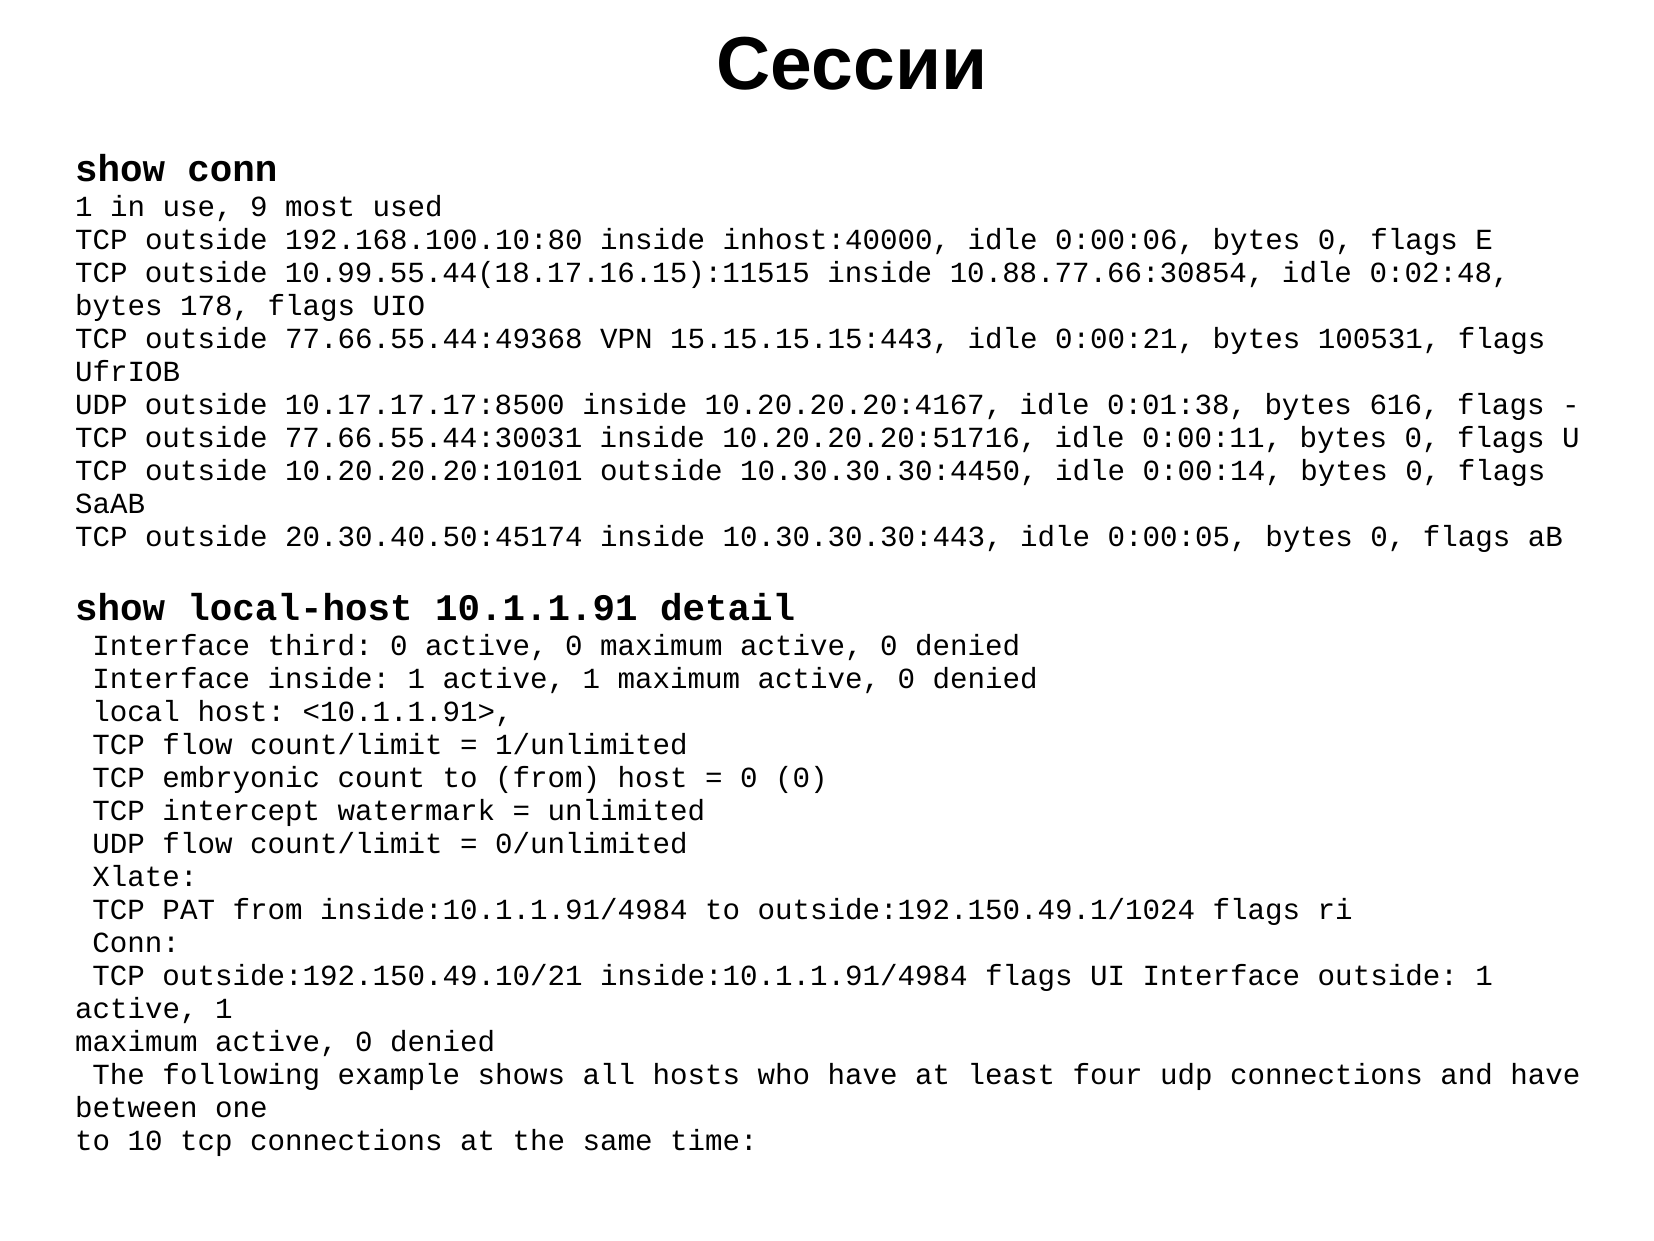

Сессии
# show conn
1 in use, 9 most used
TCP outside 192.168.100.10:80 inside inhost:40000, idle 0:00:06, bytes 0, flags E
TCP outside 10.99.55.44(18.17.16.15):11515 inside 10.88.77.66:30854, idle 0:02:48, bytes 178, flags UIO
TCP outside 77.66.55.44:49368 VPN 15.15.15.15:443, idle 0:00:21, bytes 100531, flags UfrIOB
UDP outside 10.17.17.17:8500 inside 10.20.20.20:4167, idle 0:01:38, bytes 616, flags -
TCP outside 77.66.55.44:30031 inside 10.20.20.20:51716, idle 0:00:11, bytes 0, flags U
TCP outside 10.20.20.20:10101 outside 10.30.30.30:4450, idle 0:00:14, bytes 0, flags SaAB
TCP outside 20.30.40.50:45174 inside 10.30.30.30:443, idle 0:00:05, bytes 0, flags aB
show local-host 10.1.1.91 detail
 Interface third: 0 active, 0 maximum active, 0 denied
 Interface inside: 1 active, 1 maximum active, 0 denied
 local host: <10.1.1.91>,
 TCP flow count/limit = 1/unlimited
 TCP embryonic count to (from) host = 0 (0)
 TCP intercept watermark = unlimited
 UDP flow count/limit = 0/unlimited
 Xlate:
 TCP PAT from inside:10.1.1.91/4984 to outside:192.150.49.1/1024 flags ri
 Conn:
 TCP outside:192.150.49.10/21 inside:10.1.1.91/4984 flags UI Interface outside: 1 active, 1
maximum active, 0 denied
 The following example shows all hosts who have at least four udp connections and have between one
to 10 tcp connections at the same time: